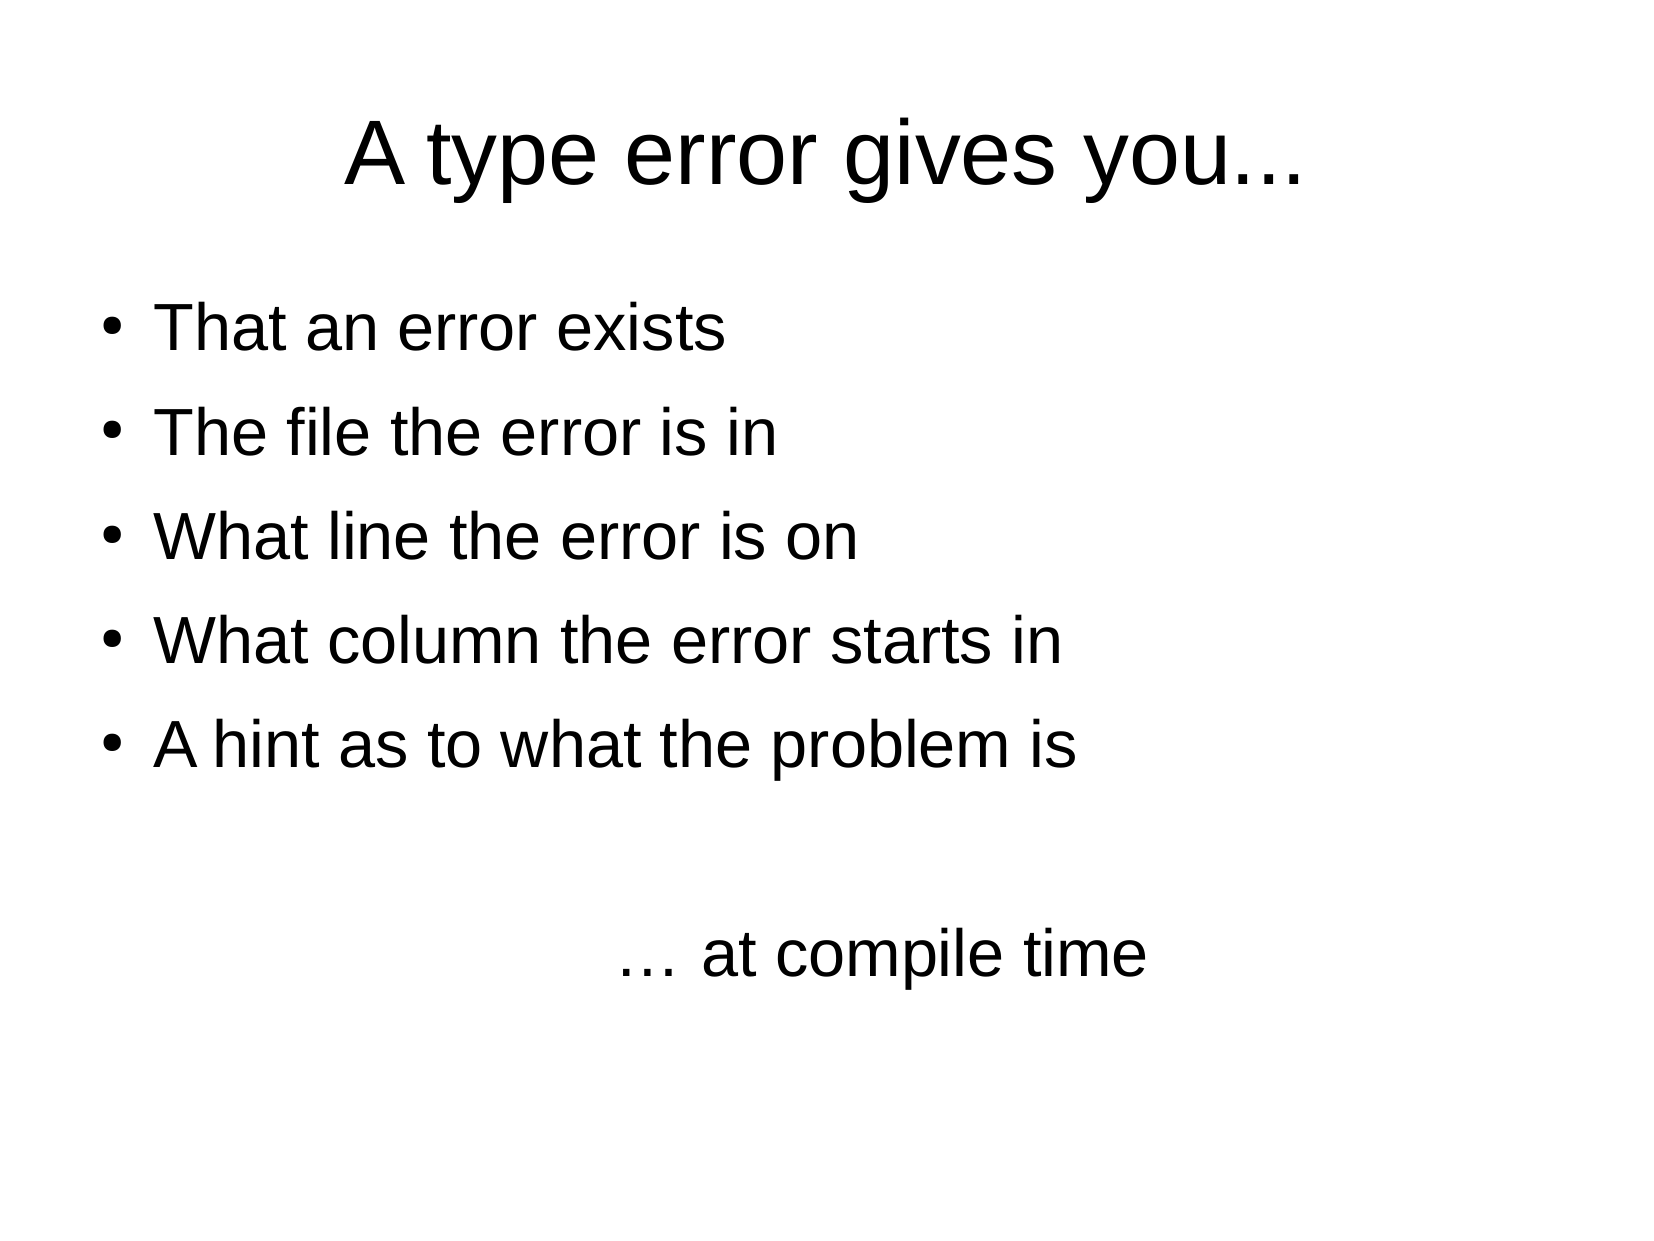

# A type error gives you...
That an error exists
The file the error is in
What line the error is on
What column the error starts in
A hint as to what the problem is
 … at compile time